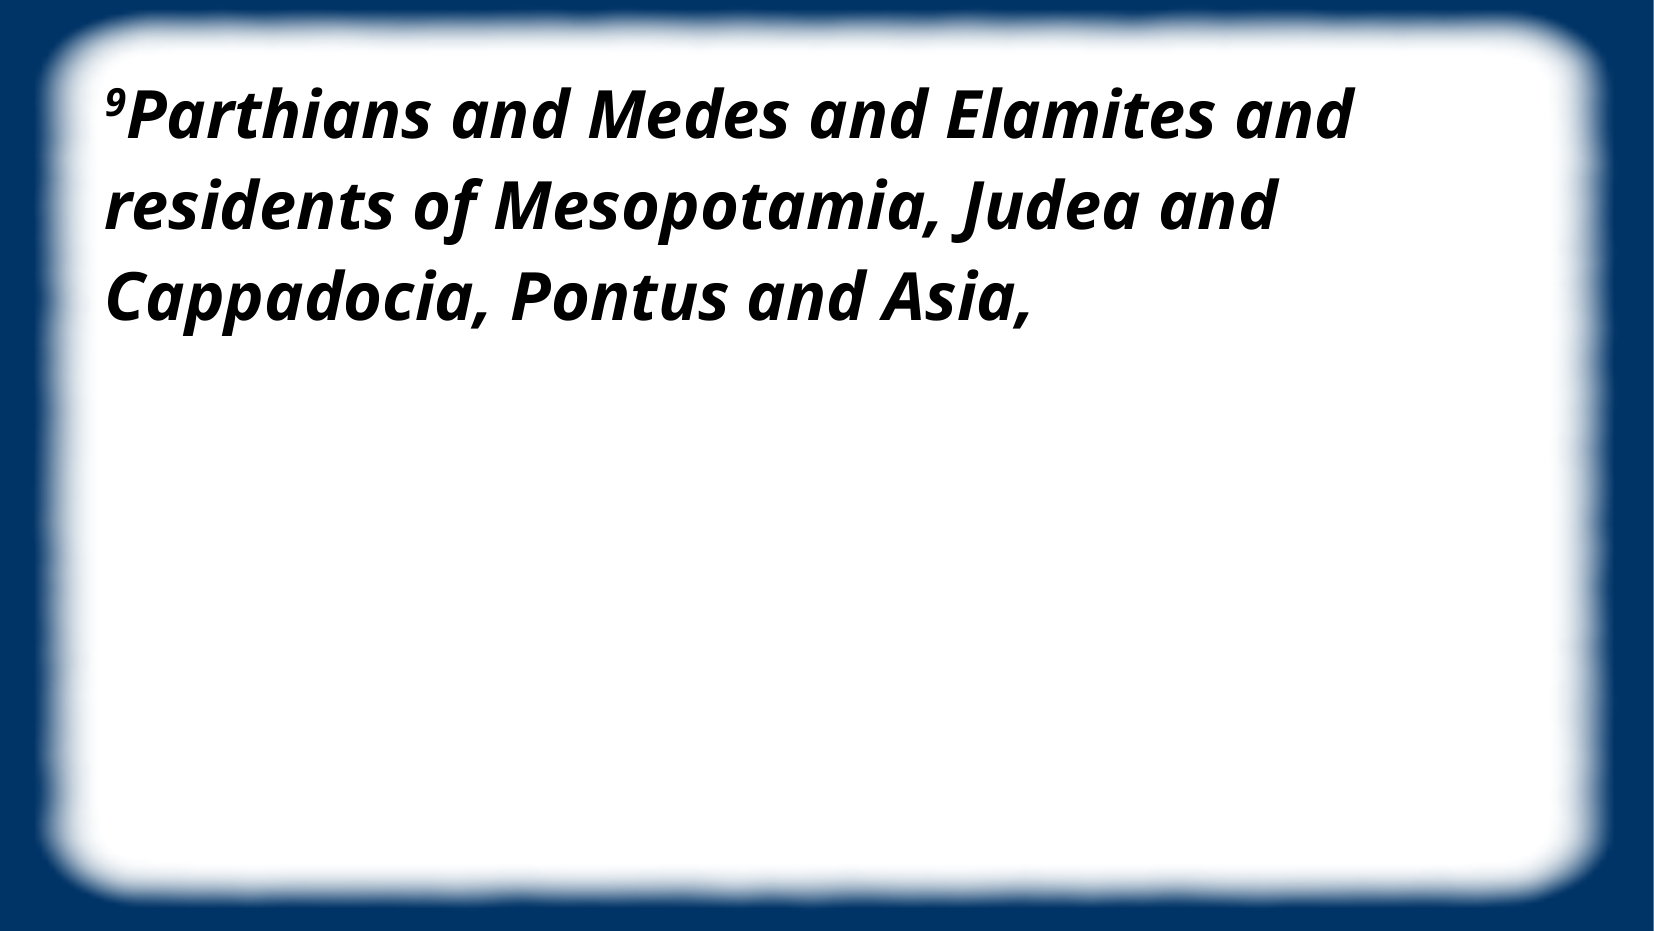

9Parthians and Medes and Elamites and residents of Mesopotamia, Judea and Cappadocia, Pontus and Asia,